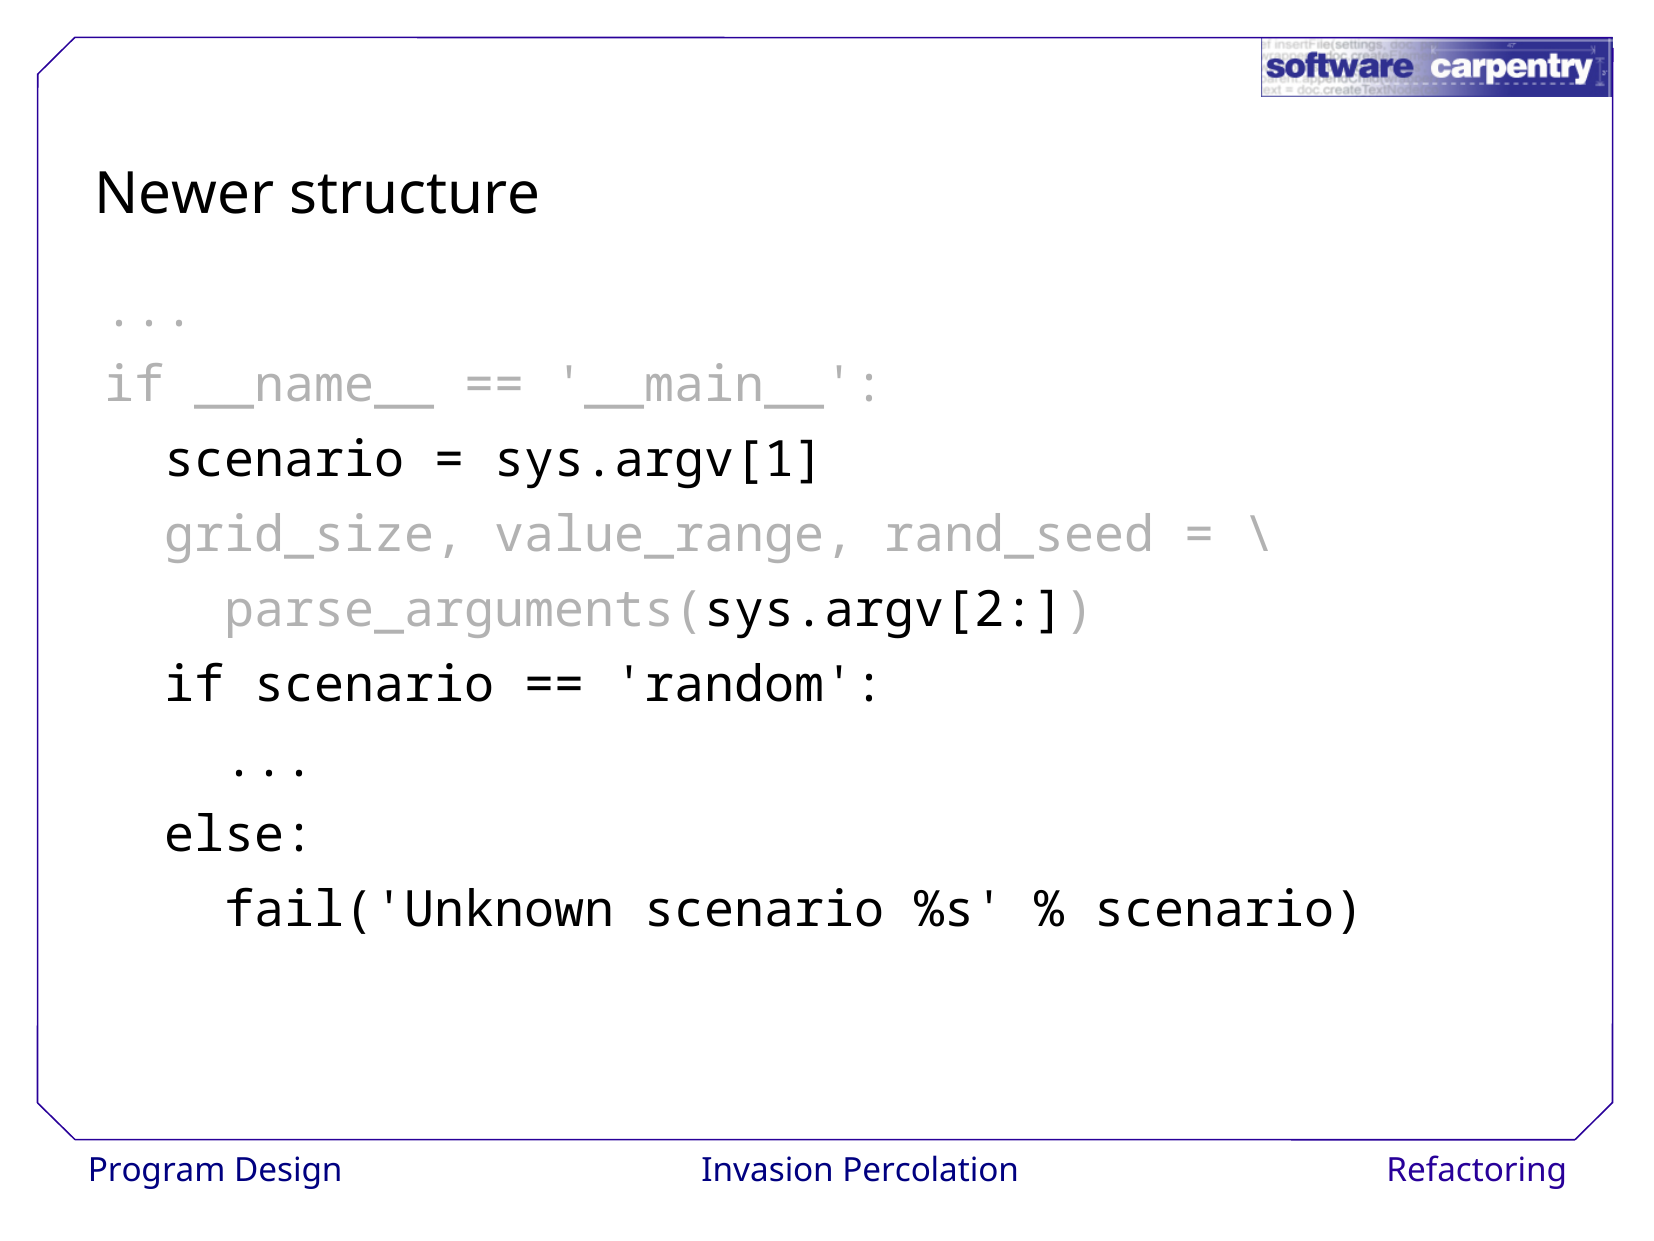

Newer structure
...
if __name__ == '__main__':
 scenario = sys.argv[1]
 grid_size, value_range, rand_seed = \
 parse_arguments(sys.argv[2:])
 if scenario == 'random':
 ...
 else:
 fail('Unknown scenario %s' % scenario)